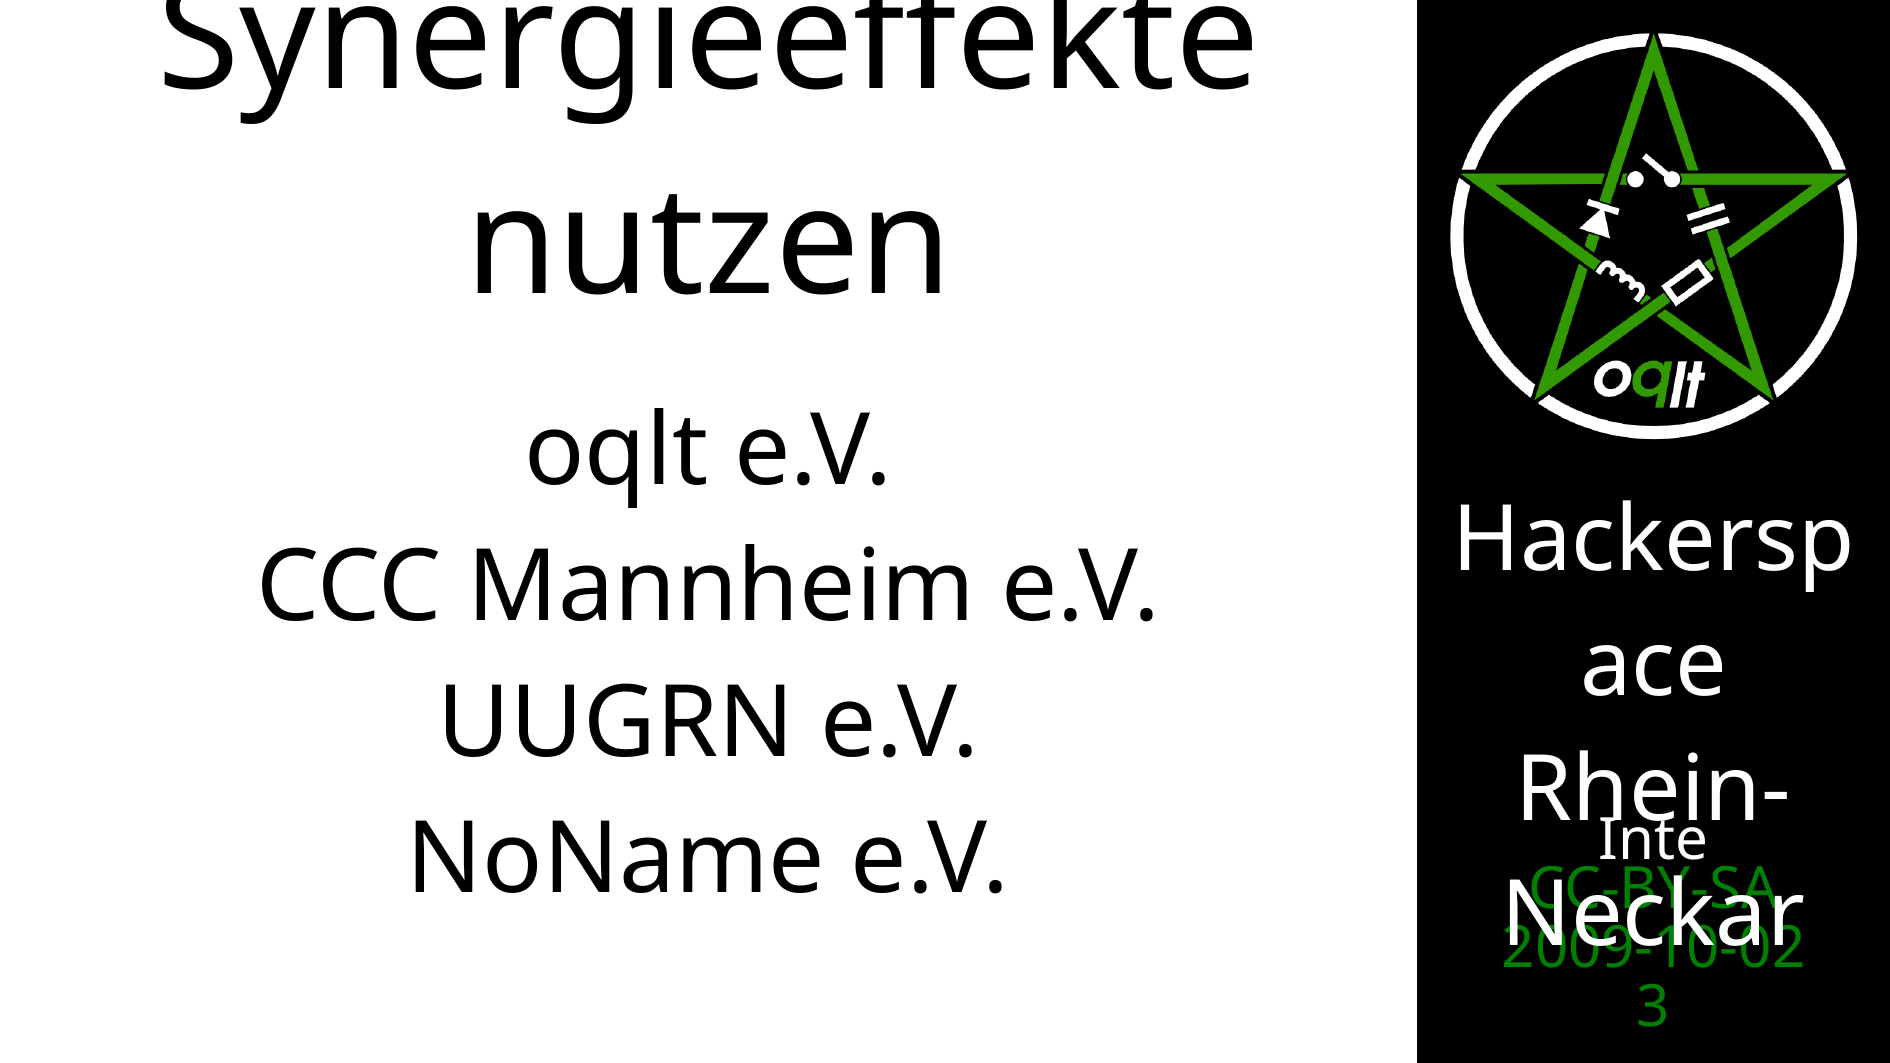

# Synergieeffekte nutzen
oqlt e.V.
CCC Mannheim e.V.
UUGRN e.V.
NoName e.V.
CC-BY-SA
2009-10-02
3